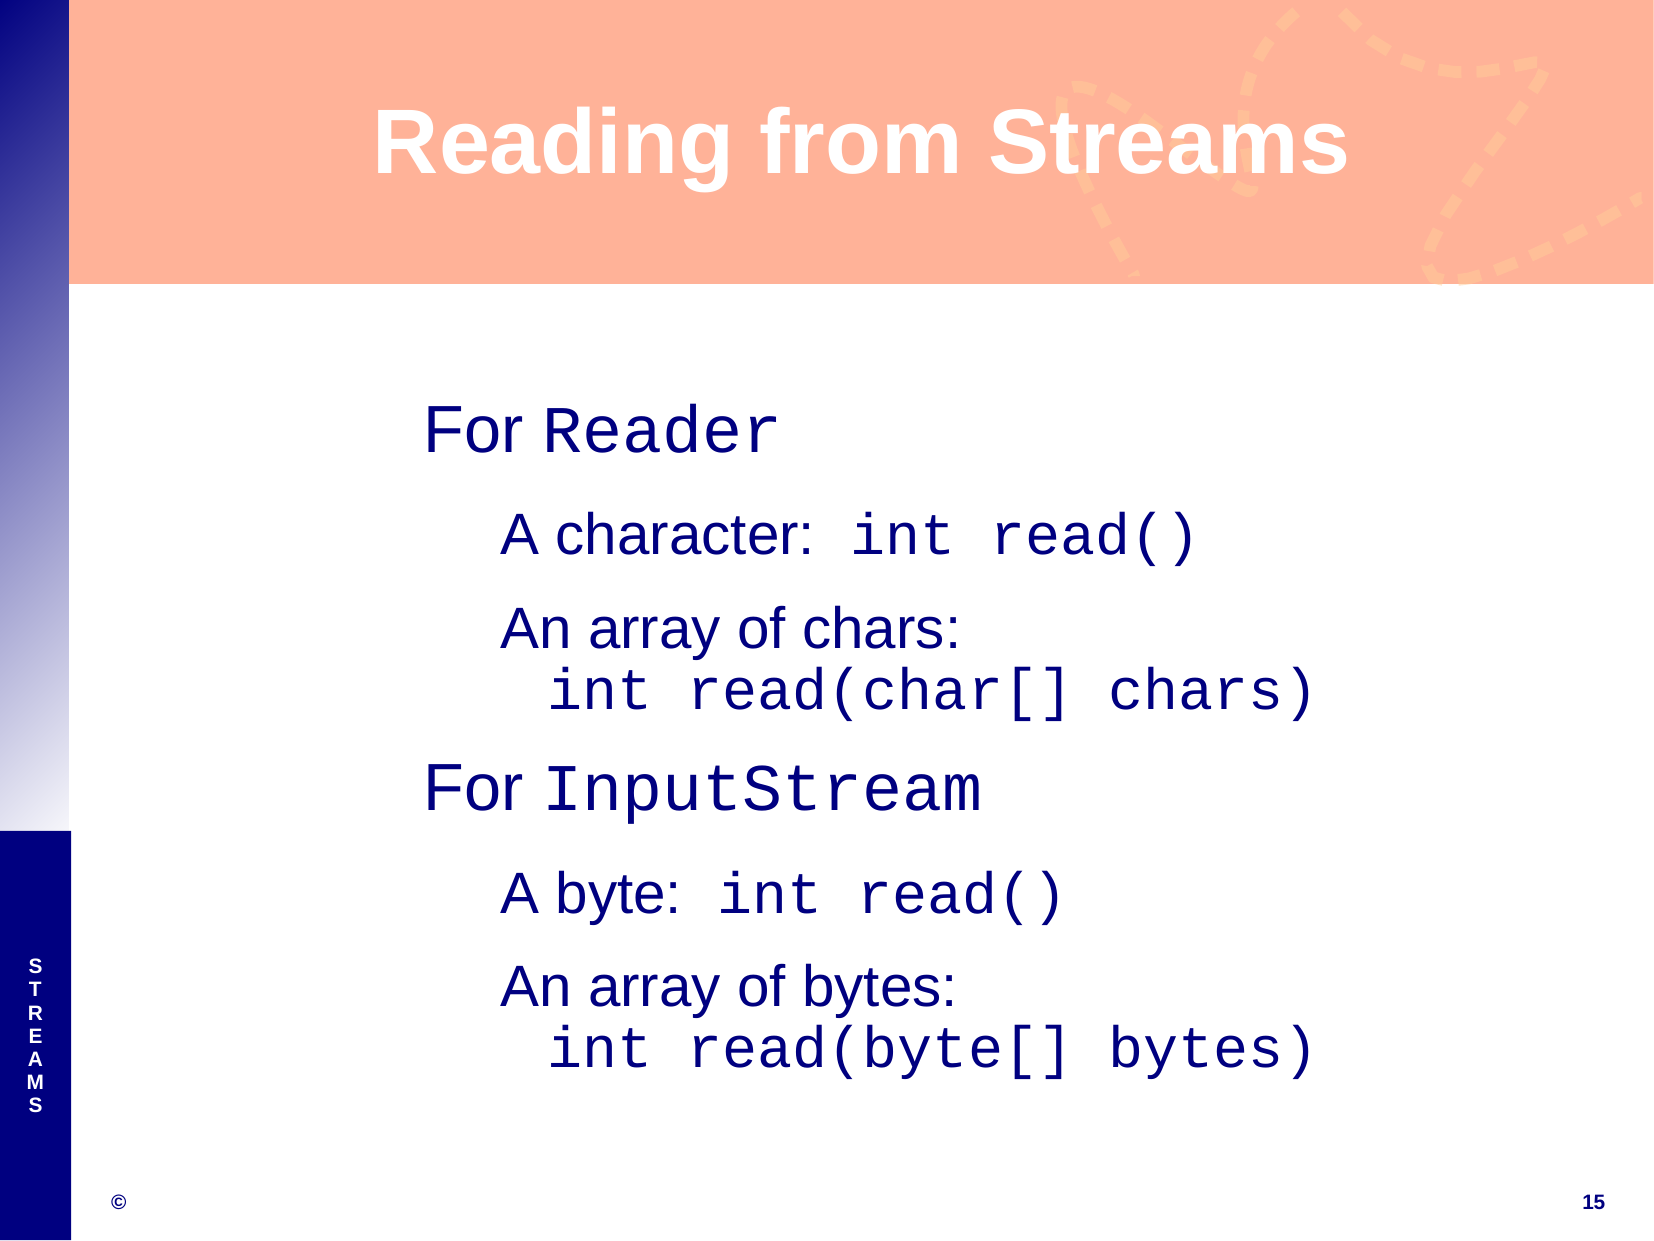

Reading from Streams
# For Reader
A character: int read()
An array of chars:
int read(char[] chars)
For InputStream
A byte: int read()
An array of bytes:
int read(byte[] bytes)
S
T
R
E
A
M
S